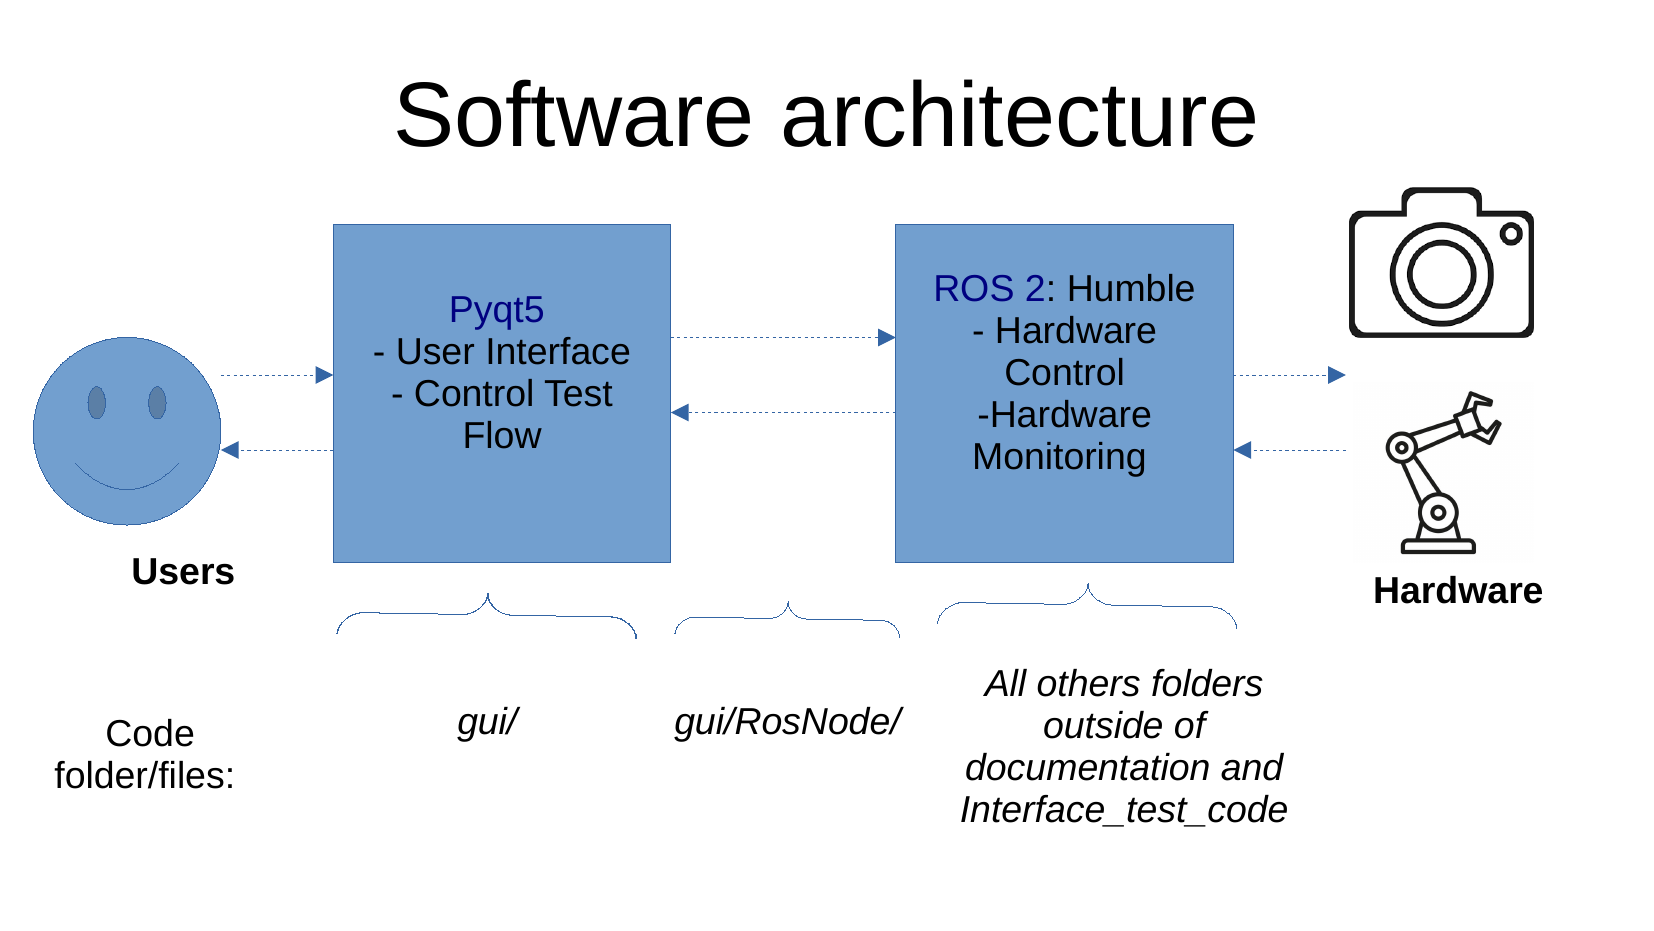

# Software architecture
Pyqt5
- User Interface
- Control Test Flow
ROS 2: Humble
- Hardware Control
-Hardware Monitoring
Users
Hardware
All others folders outside of documentation and Interface_test_code
Code folder/files:
gui/
gui/RosNode/